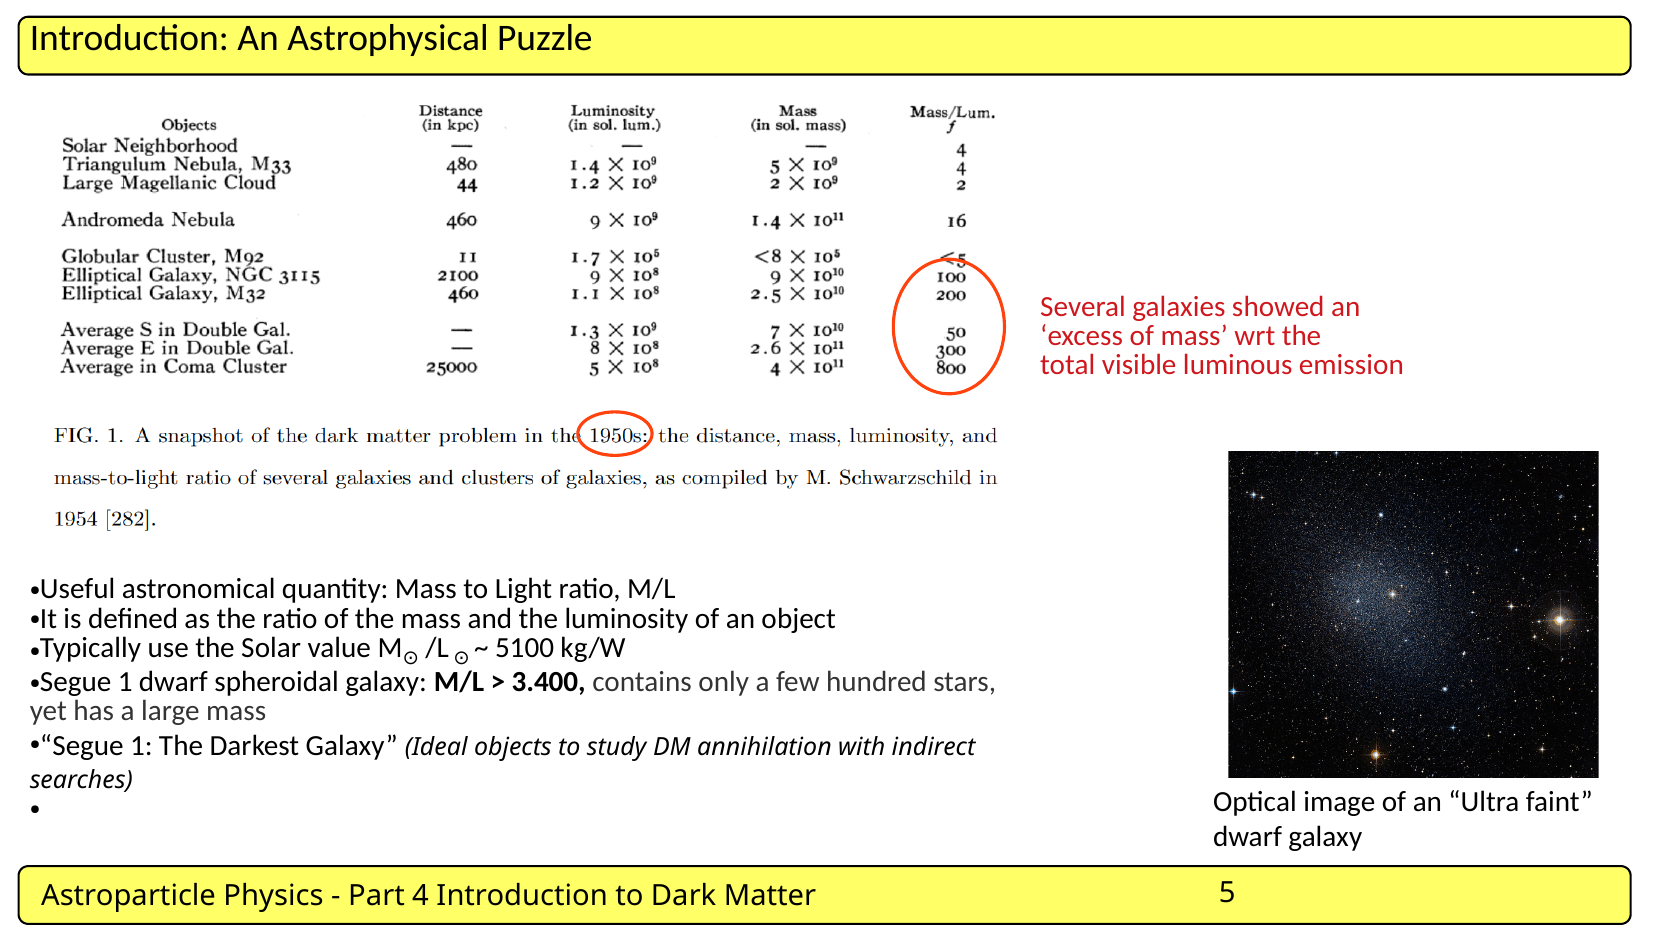

Introduction: An Astrophysical Puzzle
Several galaxies showed an
‘excess of mass’ wrt the
total visible luminous emission
Useful astronomical quantity: Mass to Light ratio, M/L
It is defined as the ratio of the mass and the luminosity of an object
Typically use the Solar value M⊙ /L ⊙ ~ 5100 kg/W
Segue 1 dwarf spheroidal galaxy: M/L > 3.400, contains only a few hundred stars, yet has a large mass
“Segue 1: The Darkest Galaxy” (Ideal objects to study DM annihilation with indirect searches)
Optical image of an “Ultra faint”
dwarf galaxy
Astroparticle Physics - Part 4 Introduction to Dark Matter